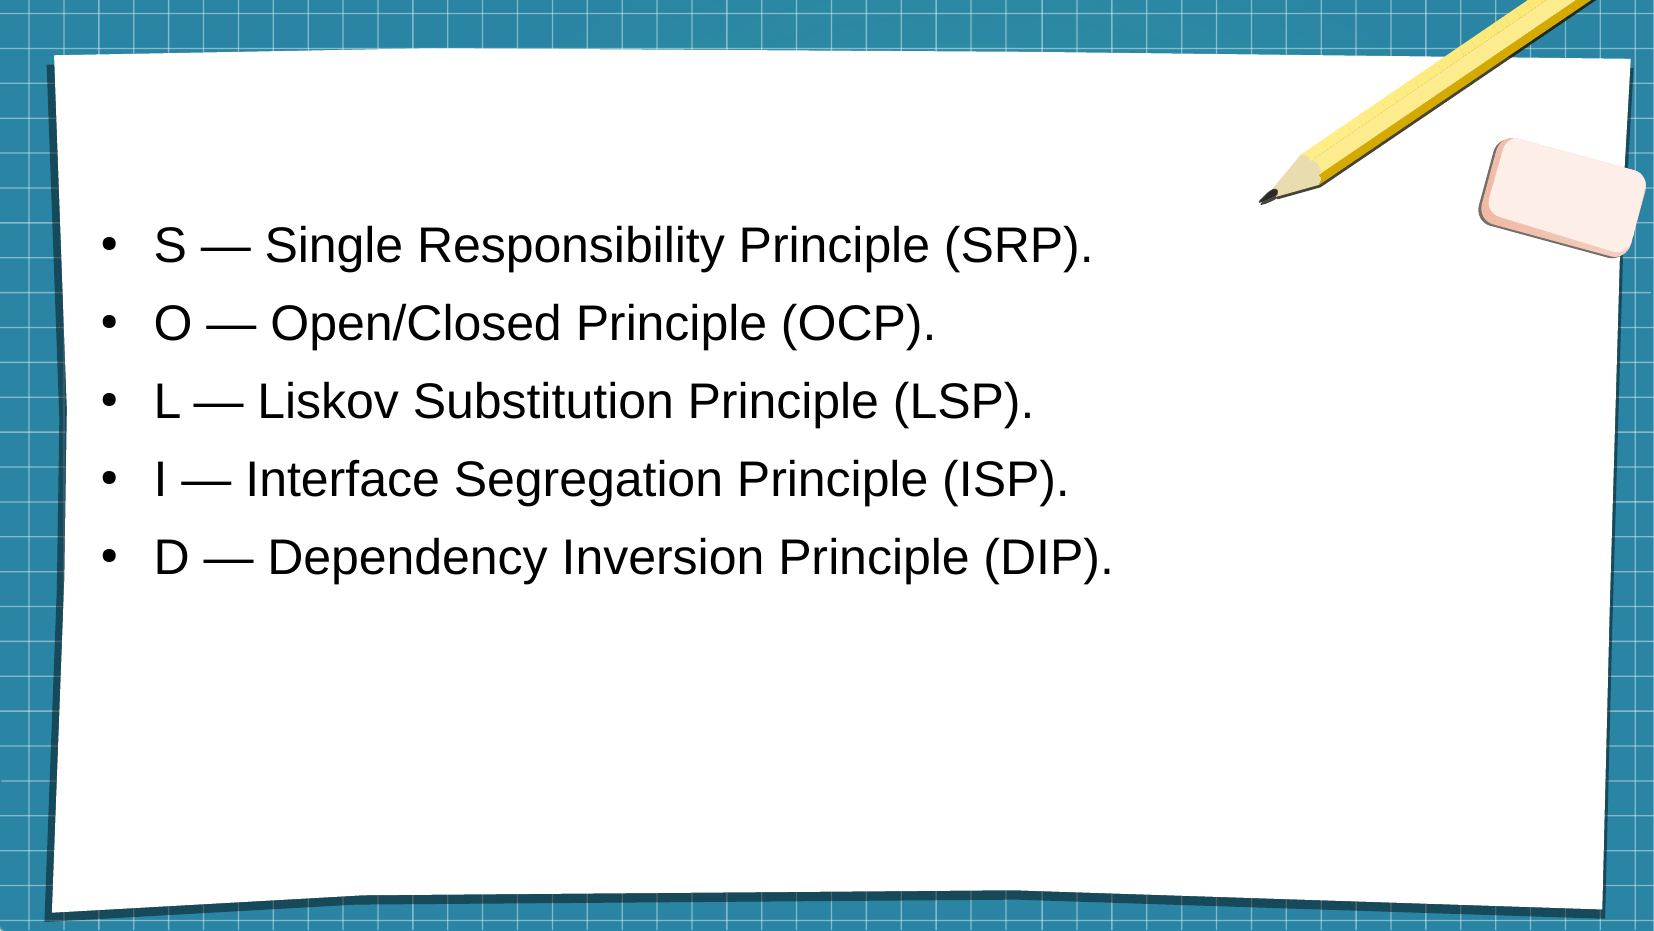

# S — Single Responsibility Principle (SRP).
O — Open/Closed Principle (OCP).
L — Liskov Substitution Principle (LSP).
I — Interface Segregation Principle (ISP).
D — Dependency Inversion Principle (DIP).